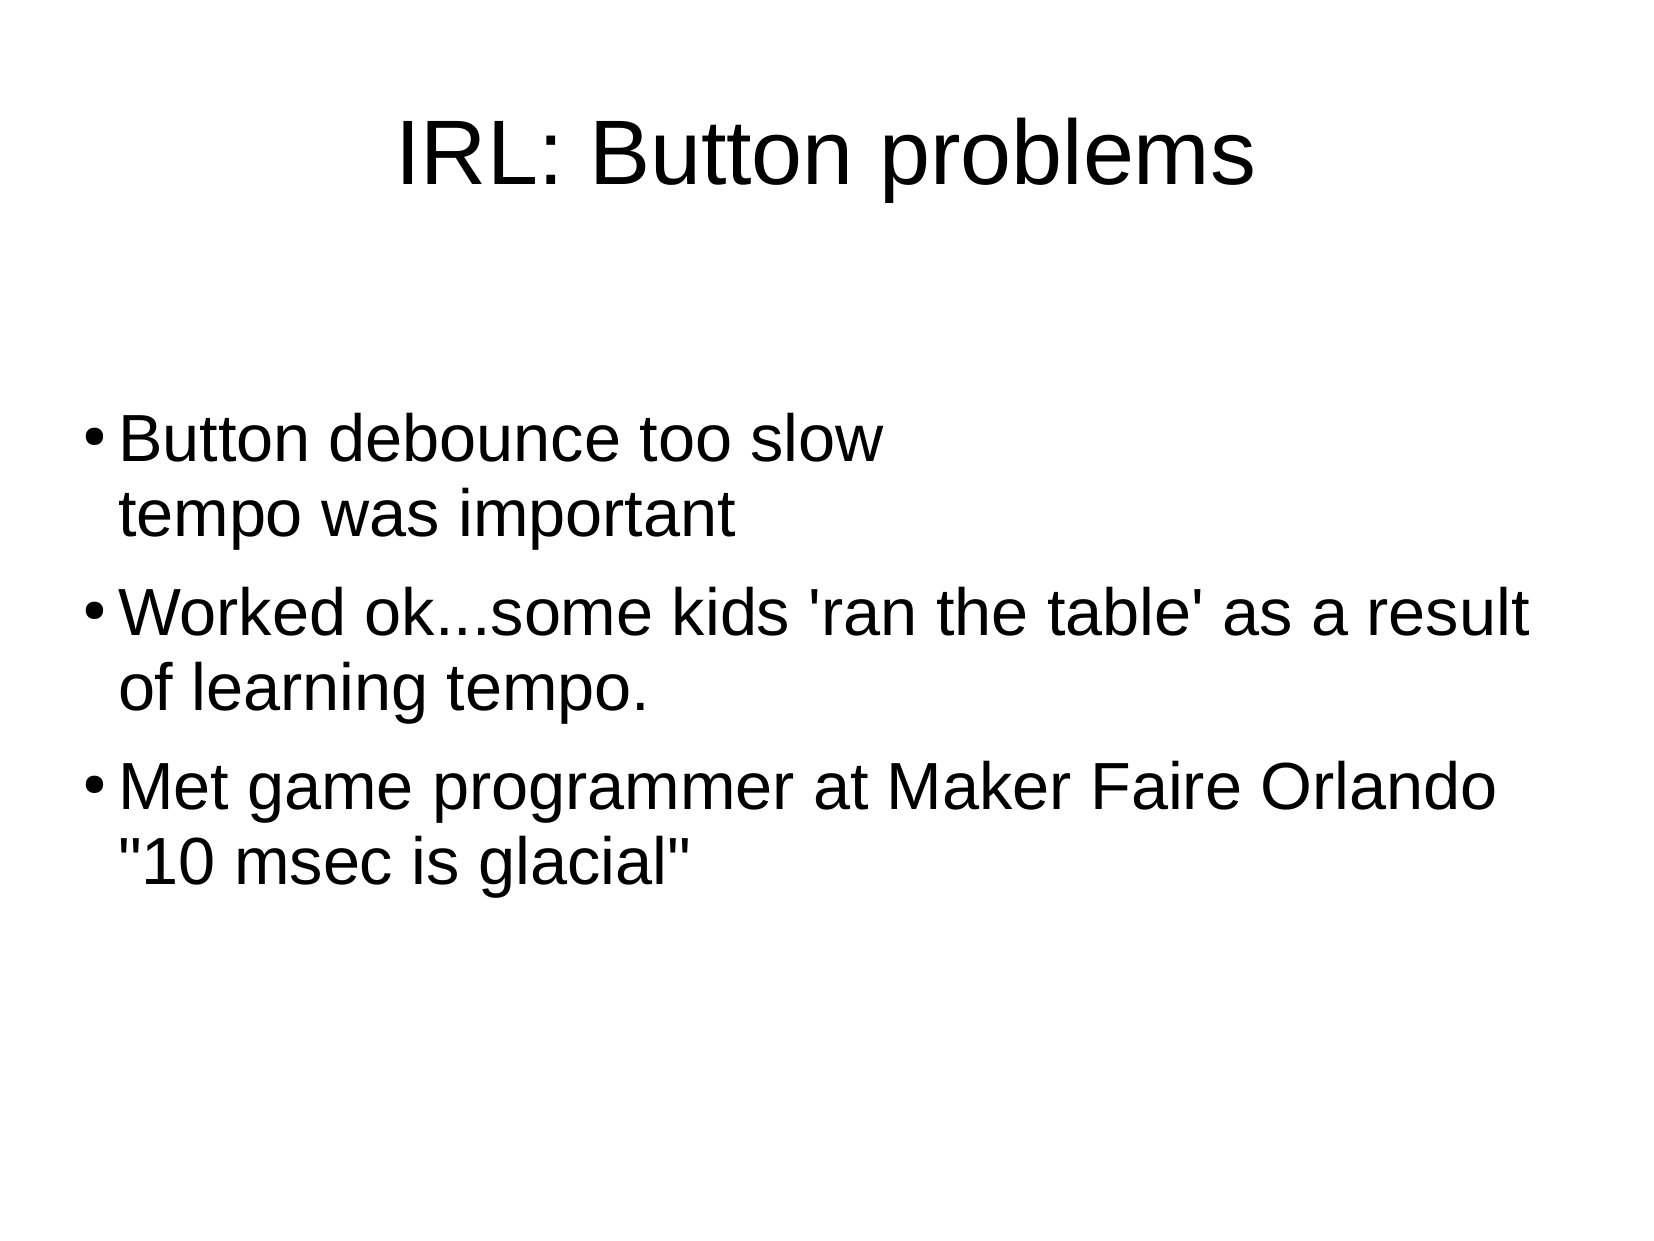

# IRL: Button problems
Button debounce too slow
tempo was important
Worked ok...some kids 'ran the table' as a result of learning tempo.
Met game programmer at Maker Faire Orlando
"10 msec is glacial"